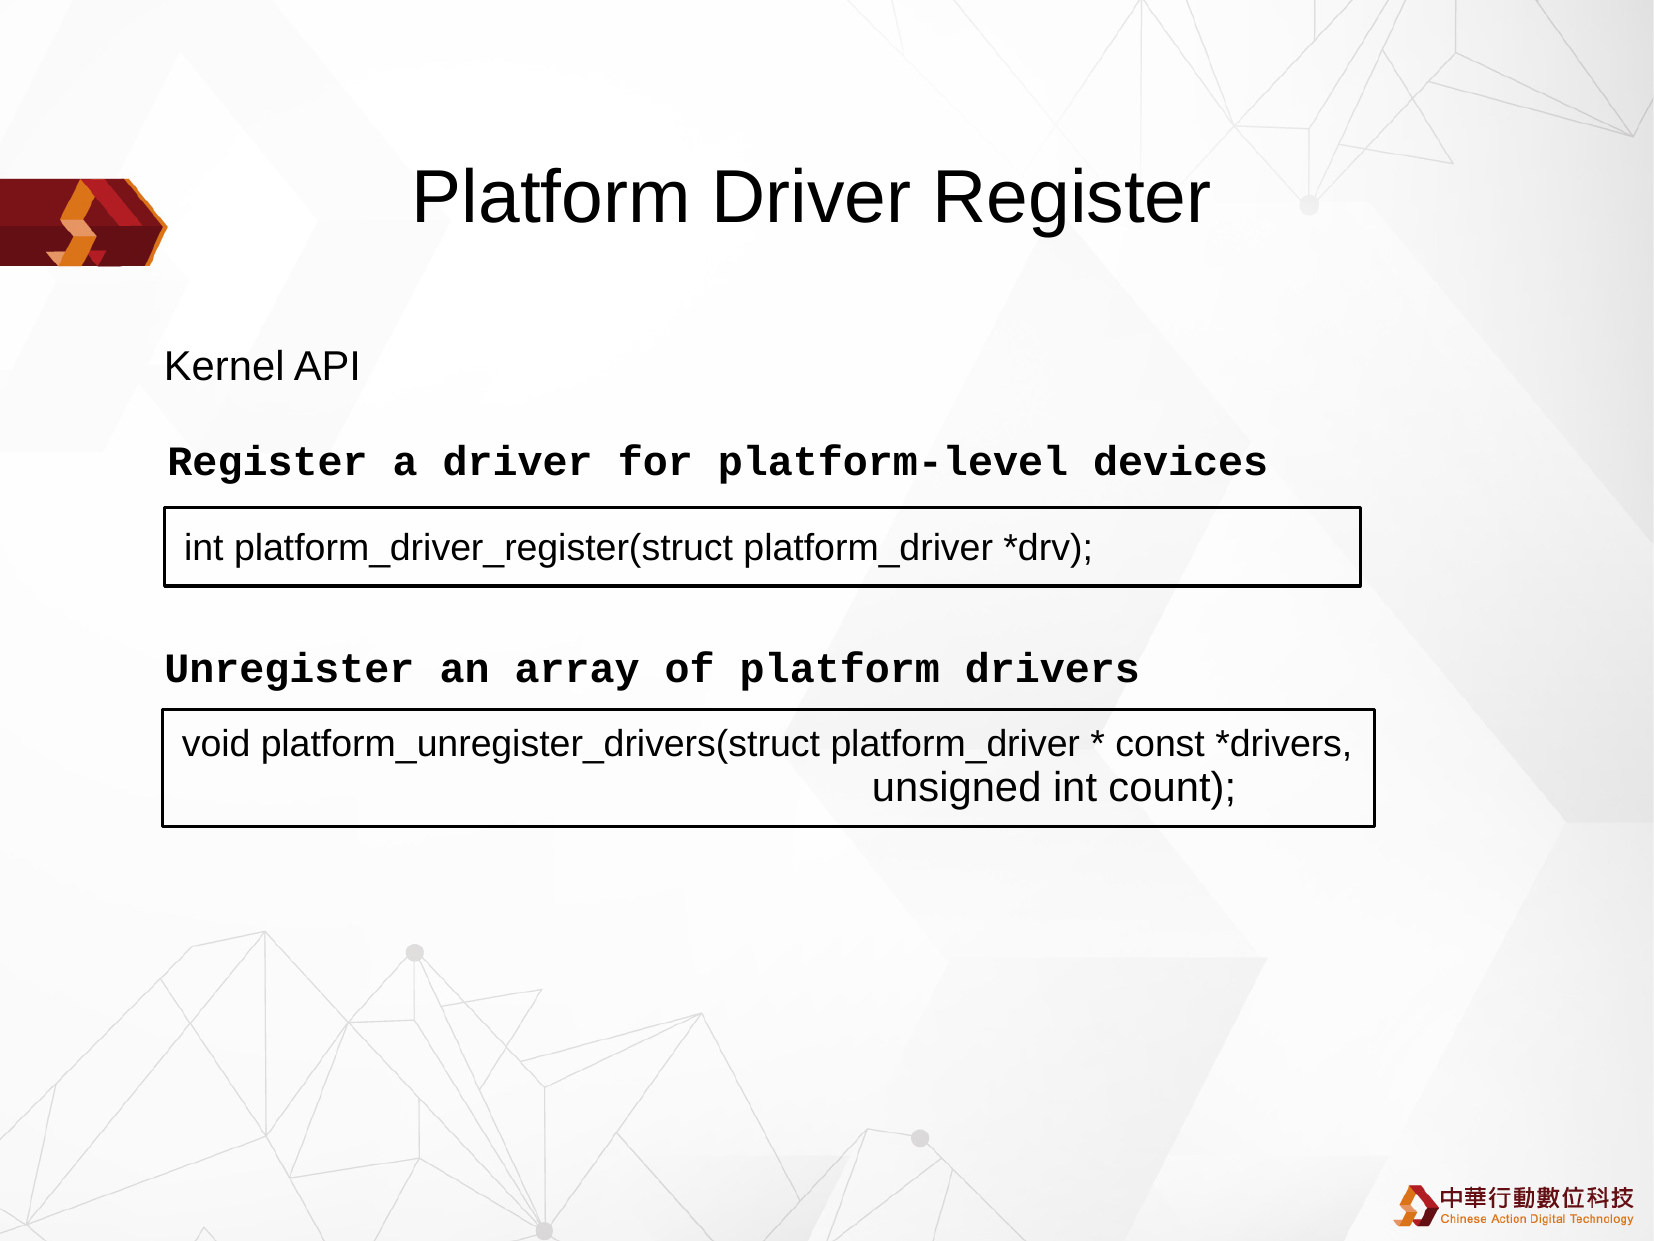

# Platform Driver Register
Kernel API
Register a driver for platform-level devices
int platform_driver_register(struct platform_driver *drv);
Unregister an array of platform drivers
void platform_unregister_drivers(struct platform_driver * const *drivers,
 unsigned int count);